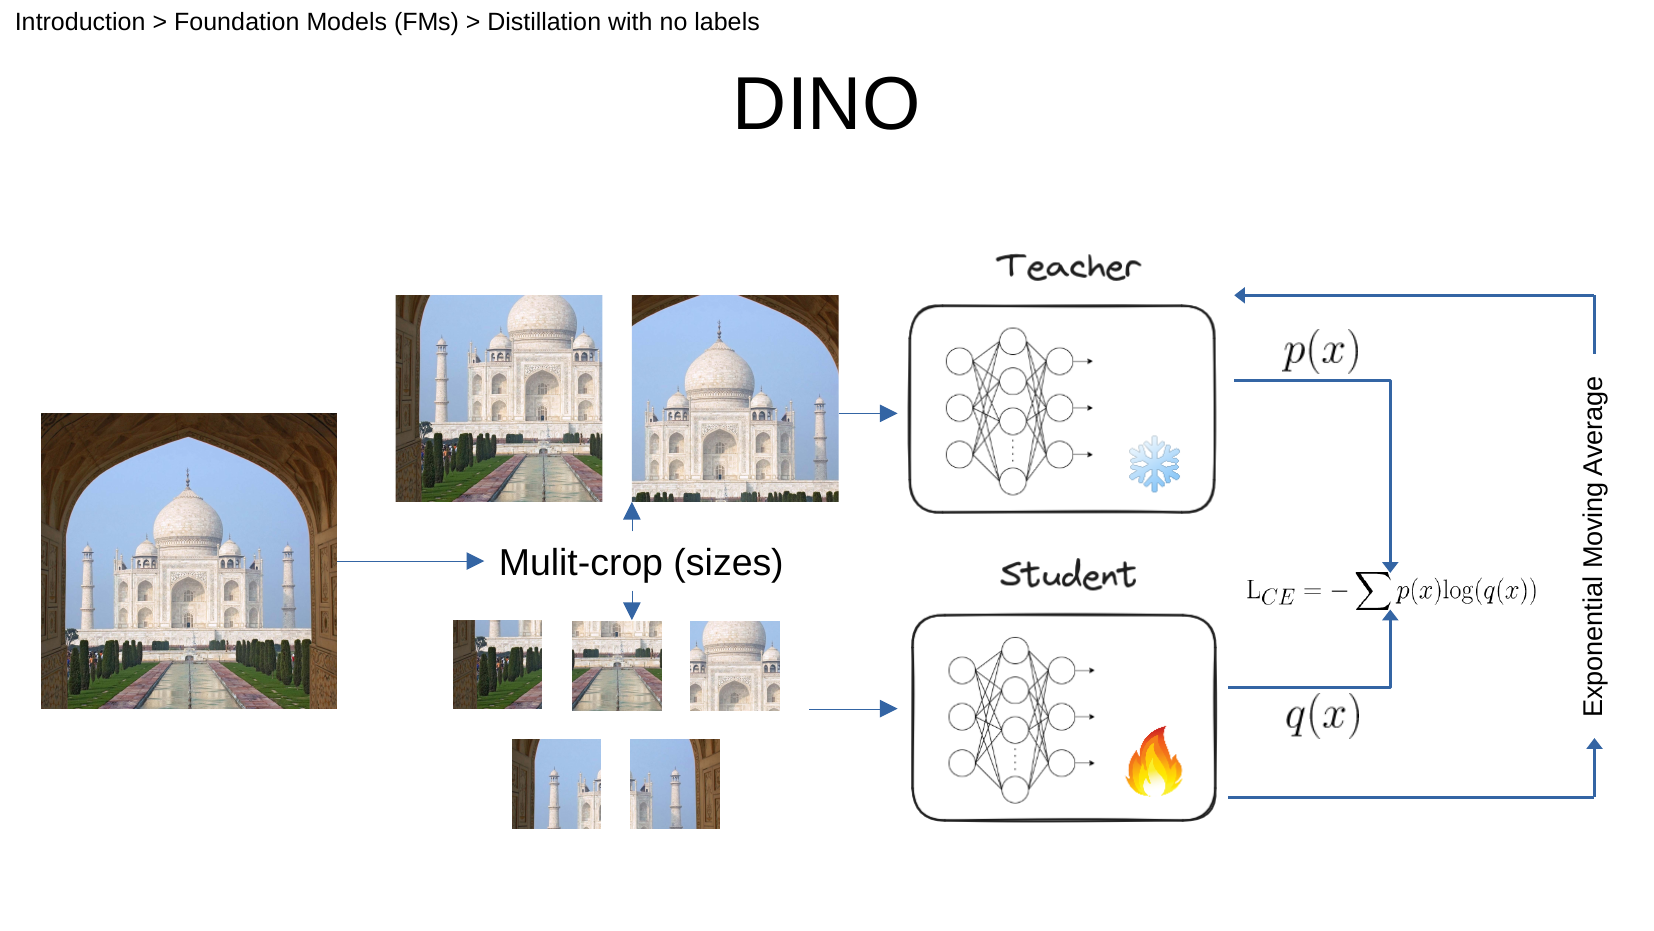

Introduction > Foundation Models (FMs) > Distillation with no labels
# DINO
Exponential Moving Average
Mulit-crop (sizes)